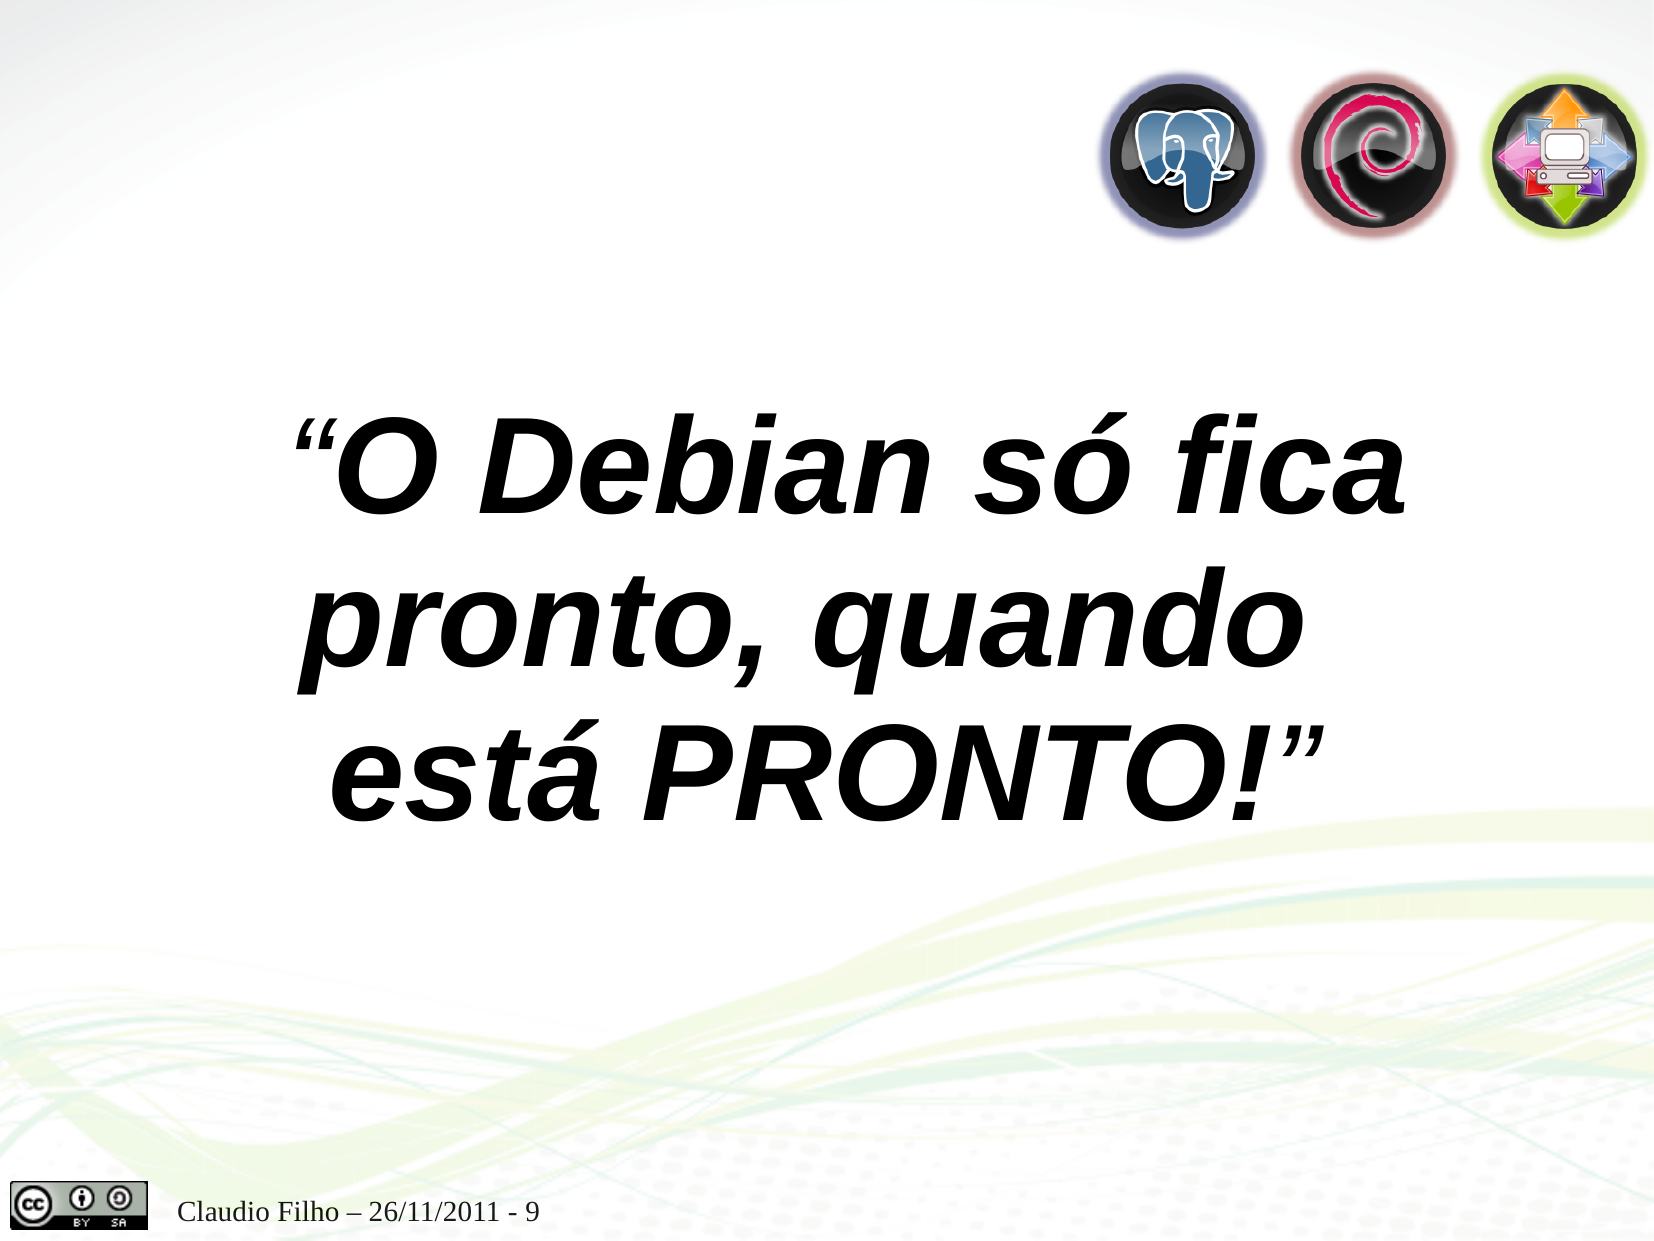

# “O Debian só fica pronto, quando está PRONTO!”